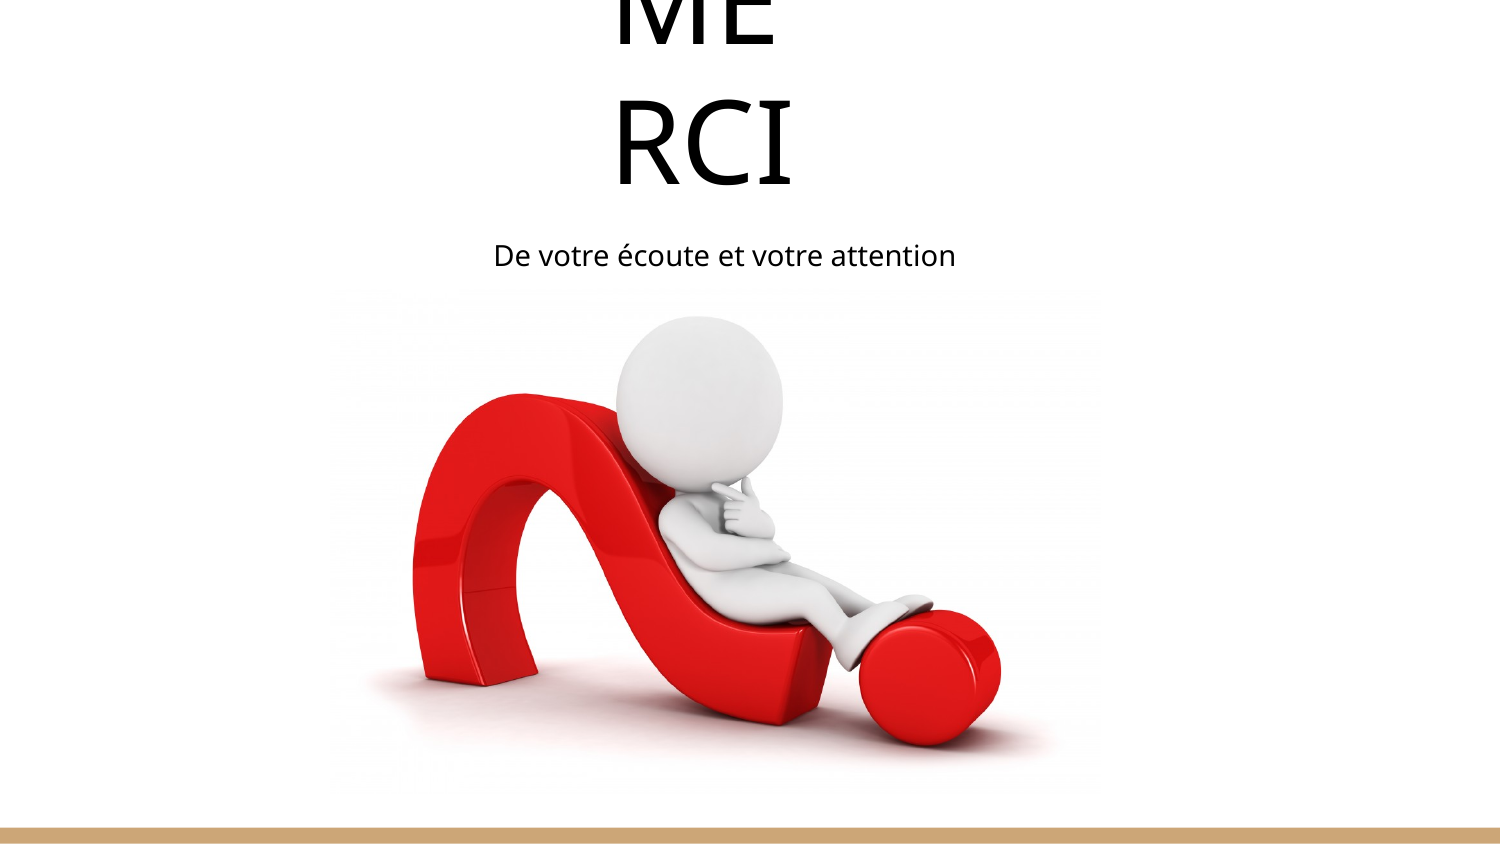

# MERCI
De votre écoute et votre attention